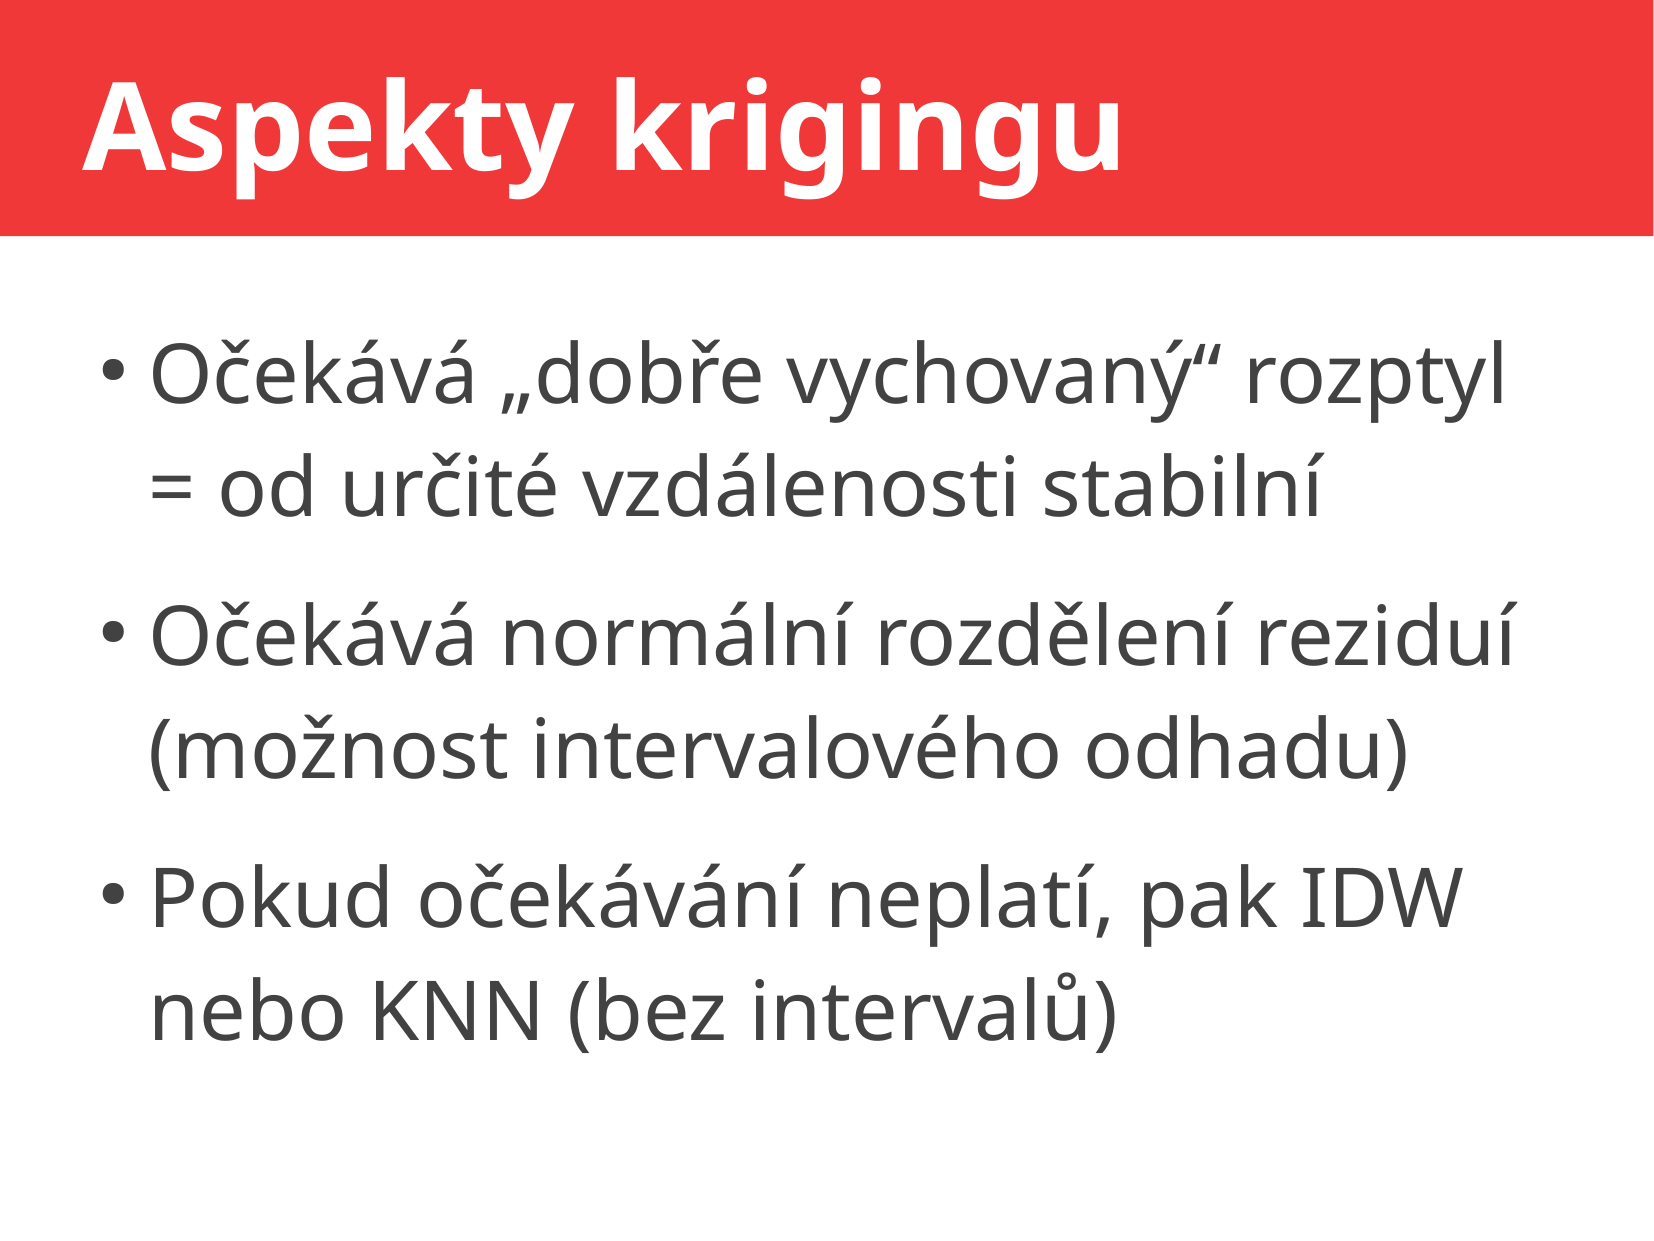

# Aspekty krigingu
Očekává „dobře vychovaný“ rozptyl = od určité vzdálenosti stabilní
Očekává normální rozdělení reziduí (možnost intervalového odhadu)
Pokud očekávání neplatí, pak IDW nebo KNN (bez intervalů)